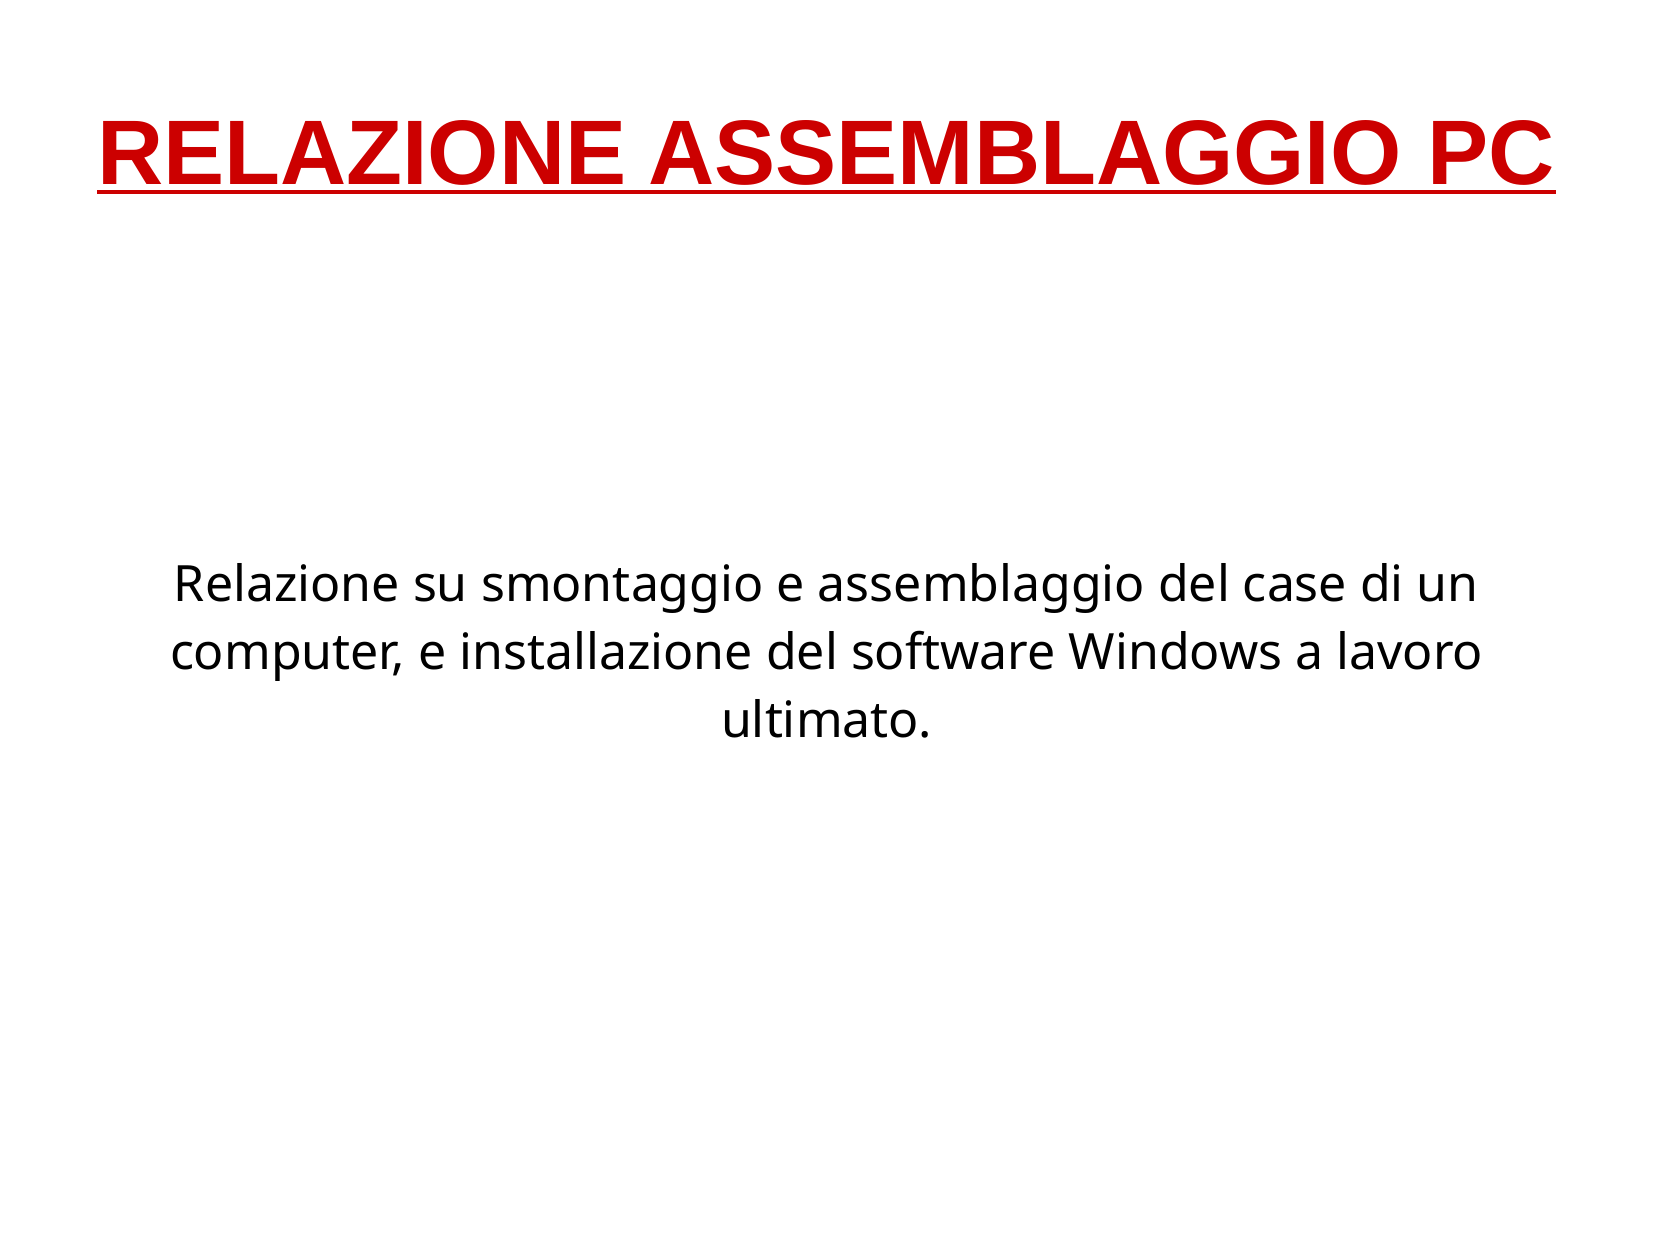

# RELAZIONE ASSEMBLAGGIO PC
Relazione su smontaggio e assemblaggio del case di un computer, e installazione del software Windows a lavoro ultimato.